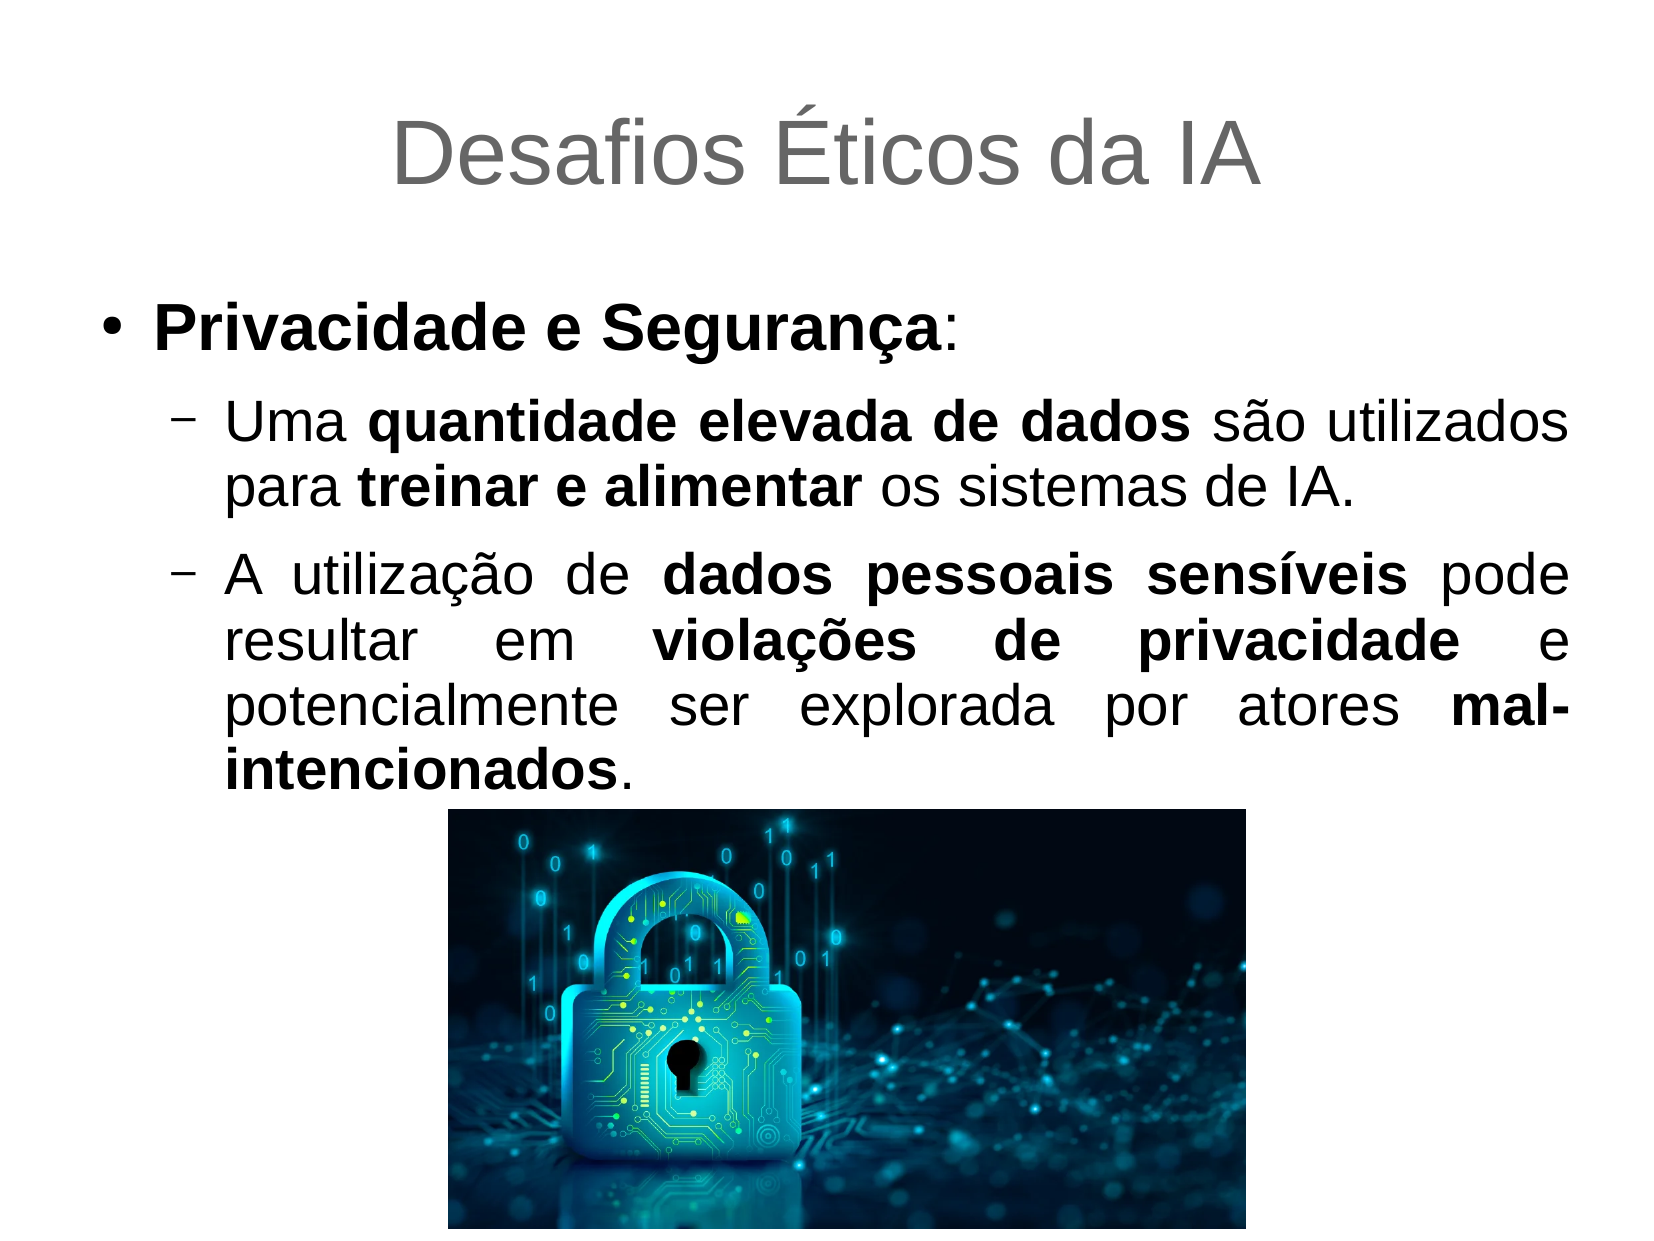

# Desafios Éticos da IA
Privacidade e Segurança:
Uma quantidade elevada de dados são utilizados para treinar e alimentar os sistemas de IA.
A utilização de dados pessoais sensíveis pode resultar em violações de privacidade e potencialmente ser explorada por atores mal-intencionados.